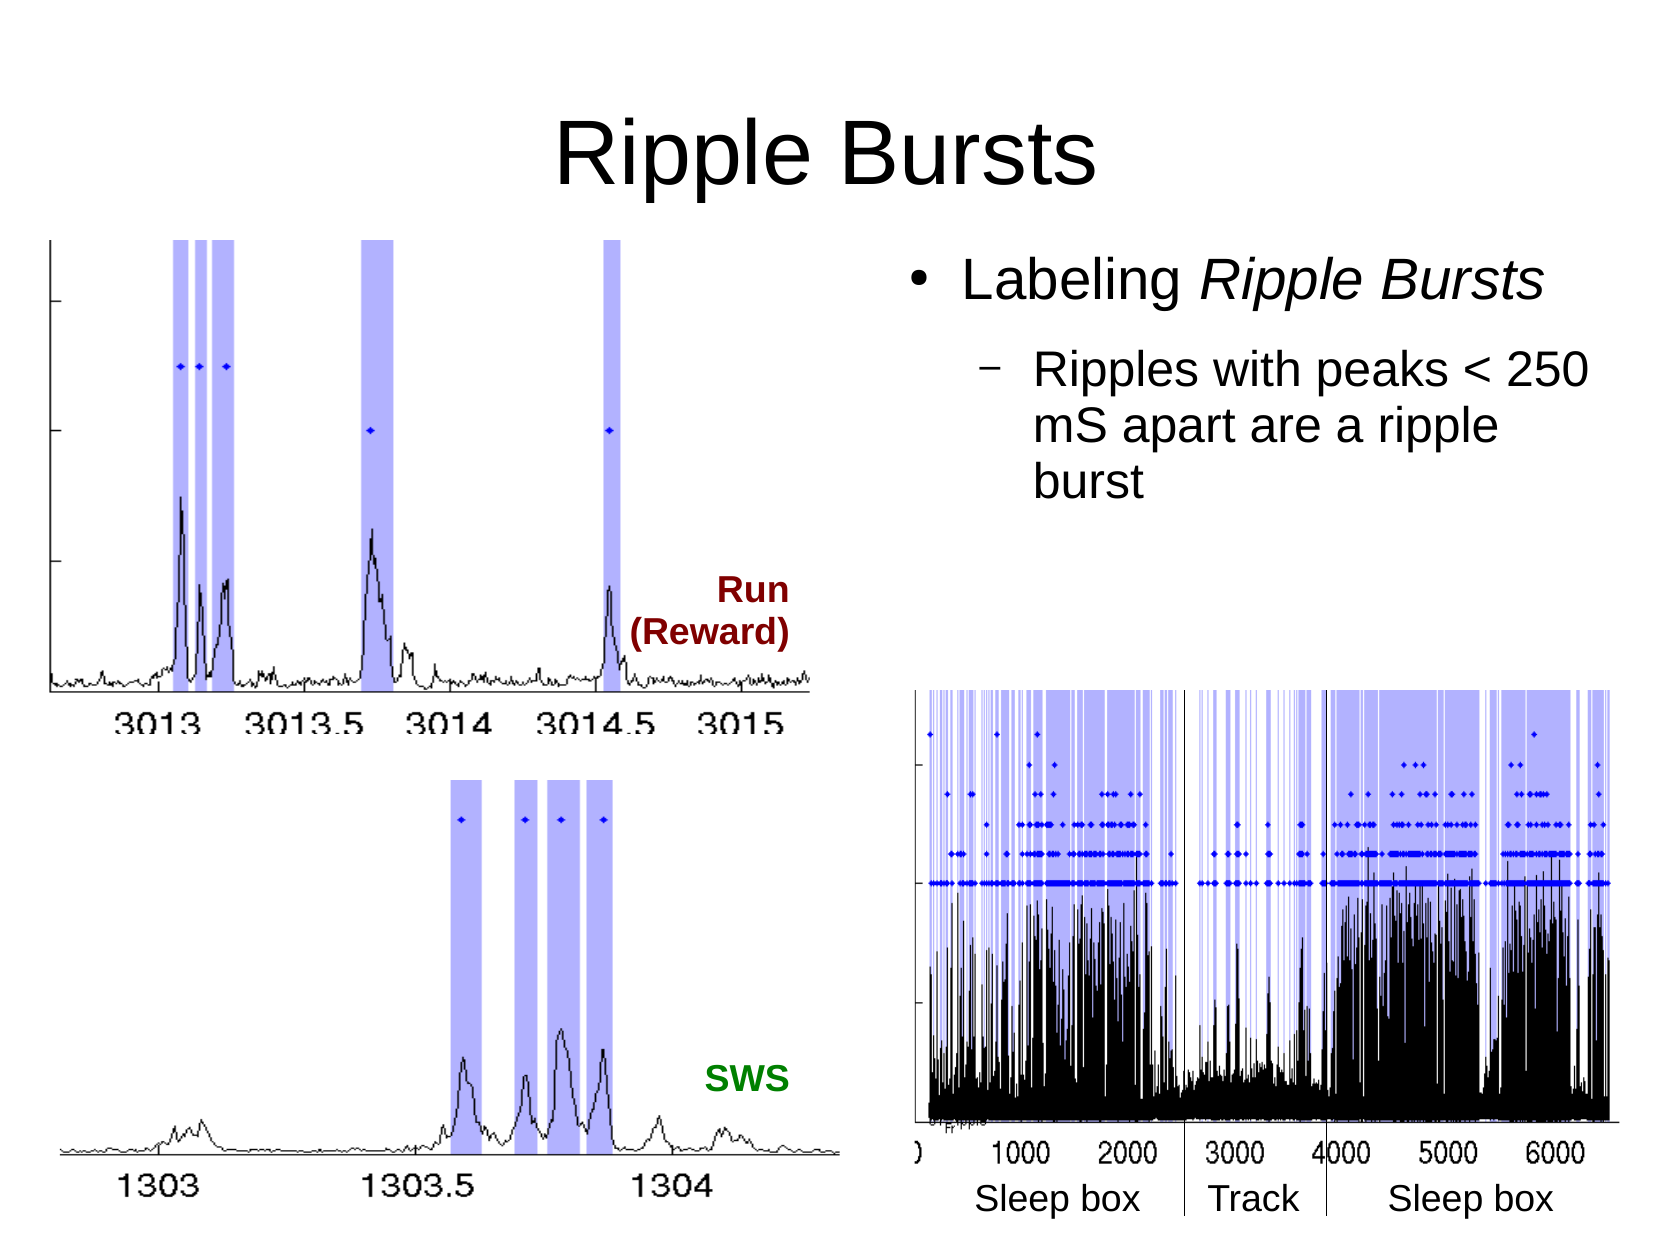

# Ripple Bursts
Labeling Ripple Bursts
Ripples with peaks < 250 mS apart are a ripple burst
Run
(Reward)
SWS
Sleep box
Track
Sleep box